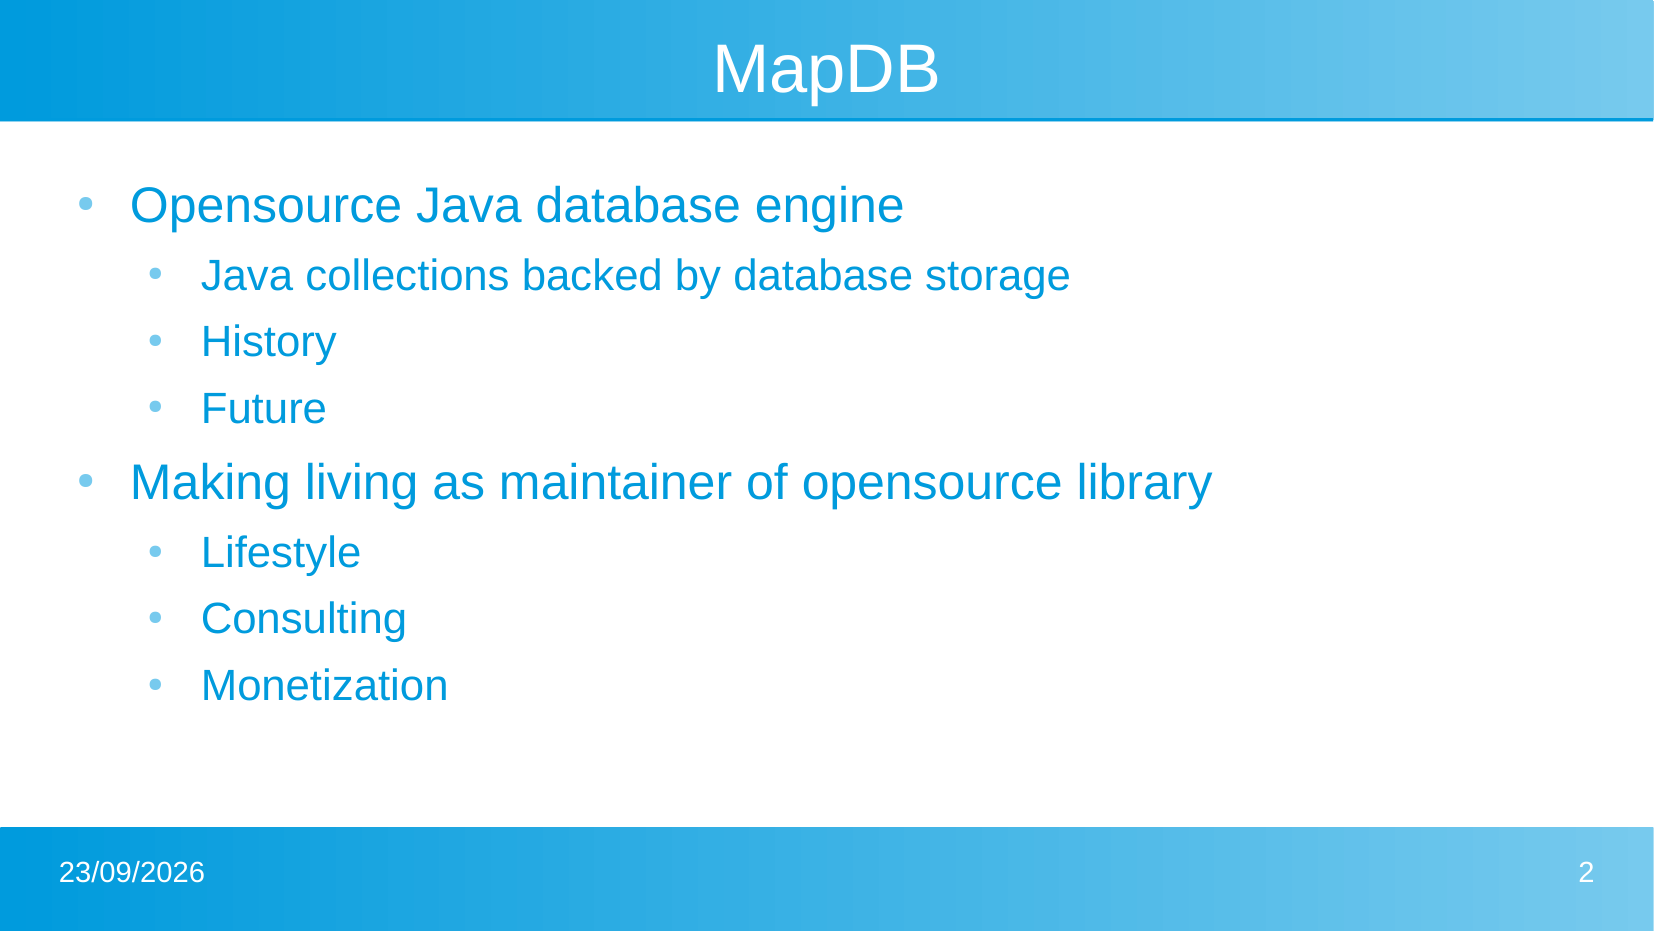

# MapDB
Opensource Java database engine
Java collections backed by database storage
History
Future
Making living as maintainer of opensource library
Lifestyle
Consulting
Monetization
2